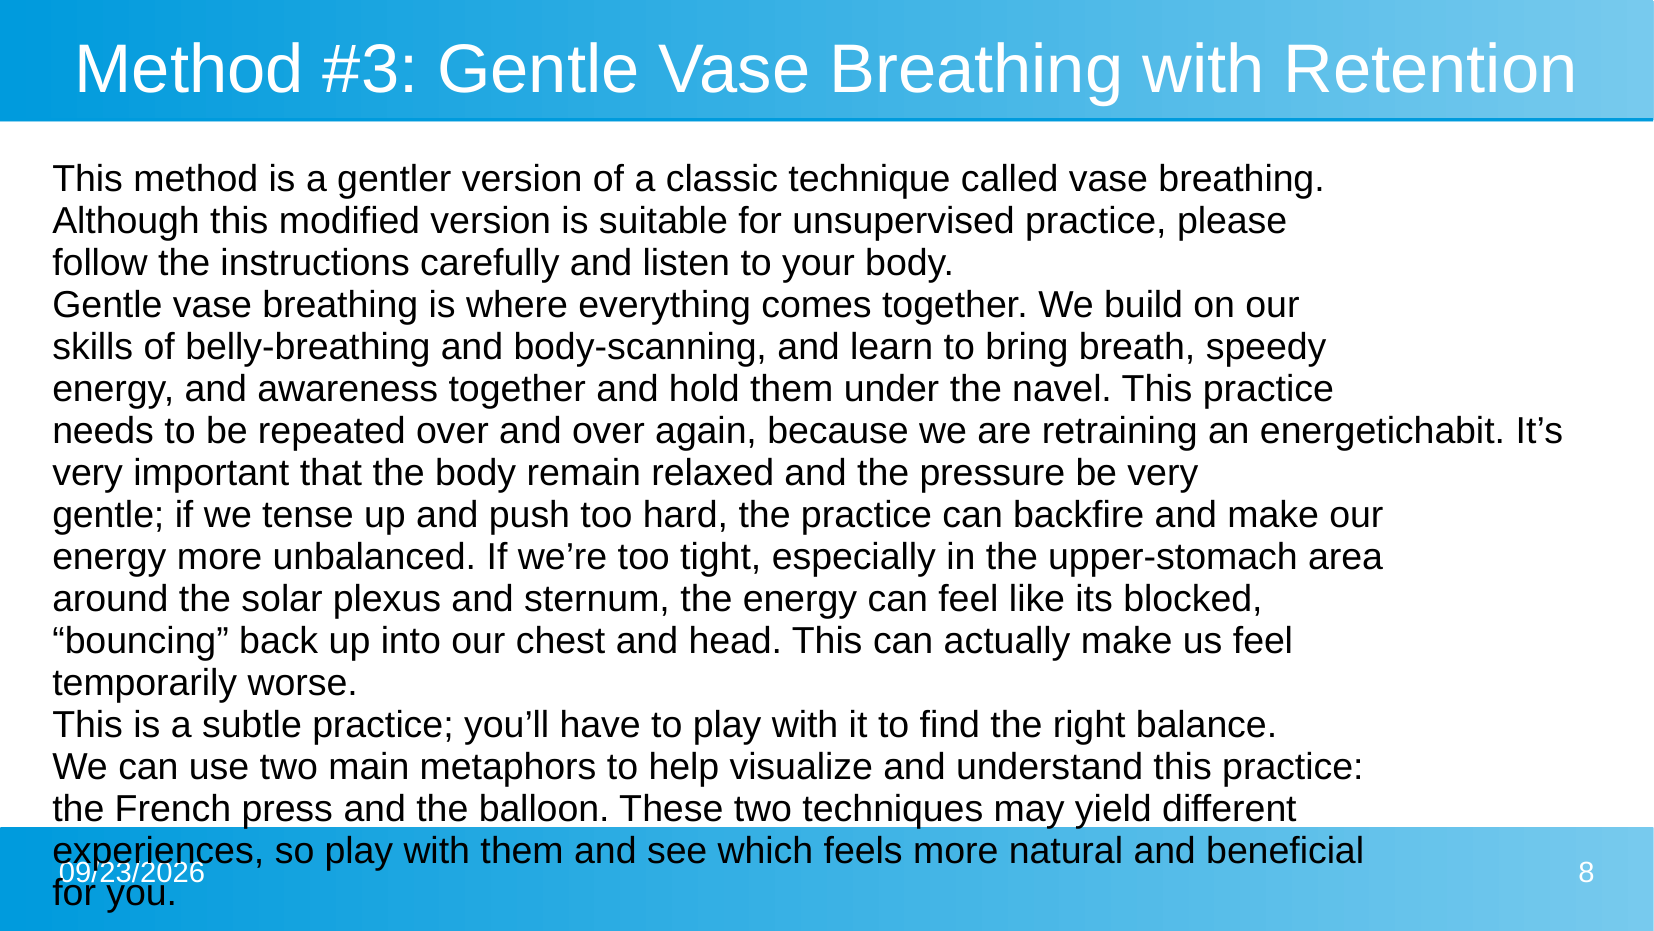

# Method #3: Gentle Vase Breathing with Retention
This method is a gentler version of a classic technique called vase breathing.
Although this modified version is suitable for unsupervised practice, please
follow the instructions carefully and listen to your body.
Gentle vase breathing is where everything comes together. We build on our
skills of belly-breathing and body-scanning, and learn to bring breath, speedy
energy, and awareness together and hold them under the navel. This practice
needs to be repeated over and over again, because we are retraining an energetichabit. It’s very important that the body remain relaxed and the pressure be very
gentle; if we tense up and push too hard, the practice can backfire and make our
energy more unbalanced. If we’re too tight, especially in the upper-stomach area
around the solar plexus and sternum, the energy can feel like its blocked,
“bouncing” back up into our chest and head. This can actually make us feel
temporarily worse.
This is a subtle practice; you’ll have to play with it to find the right balance.
We can use two main metaphors to help visualize and understand this practice:
the French press and the balloon. These two techniques may yield different
experiences, so play with them and see which feels more natural and beneficial
for you.
8